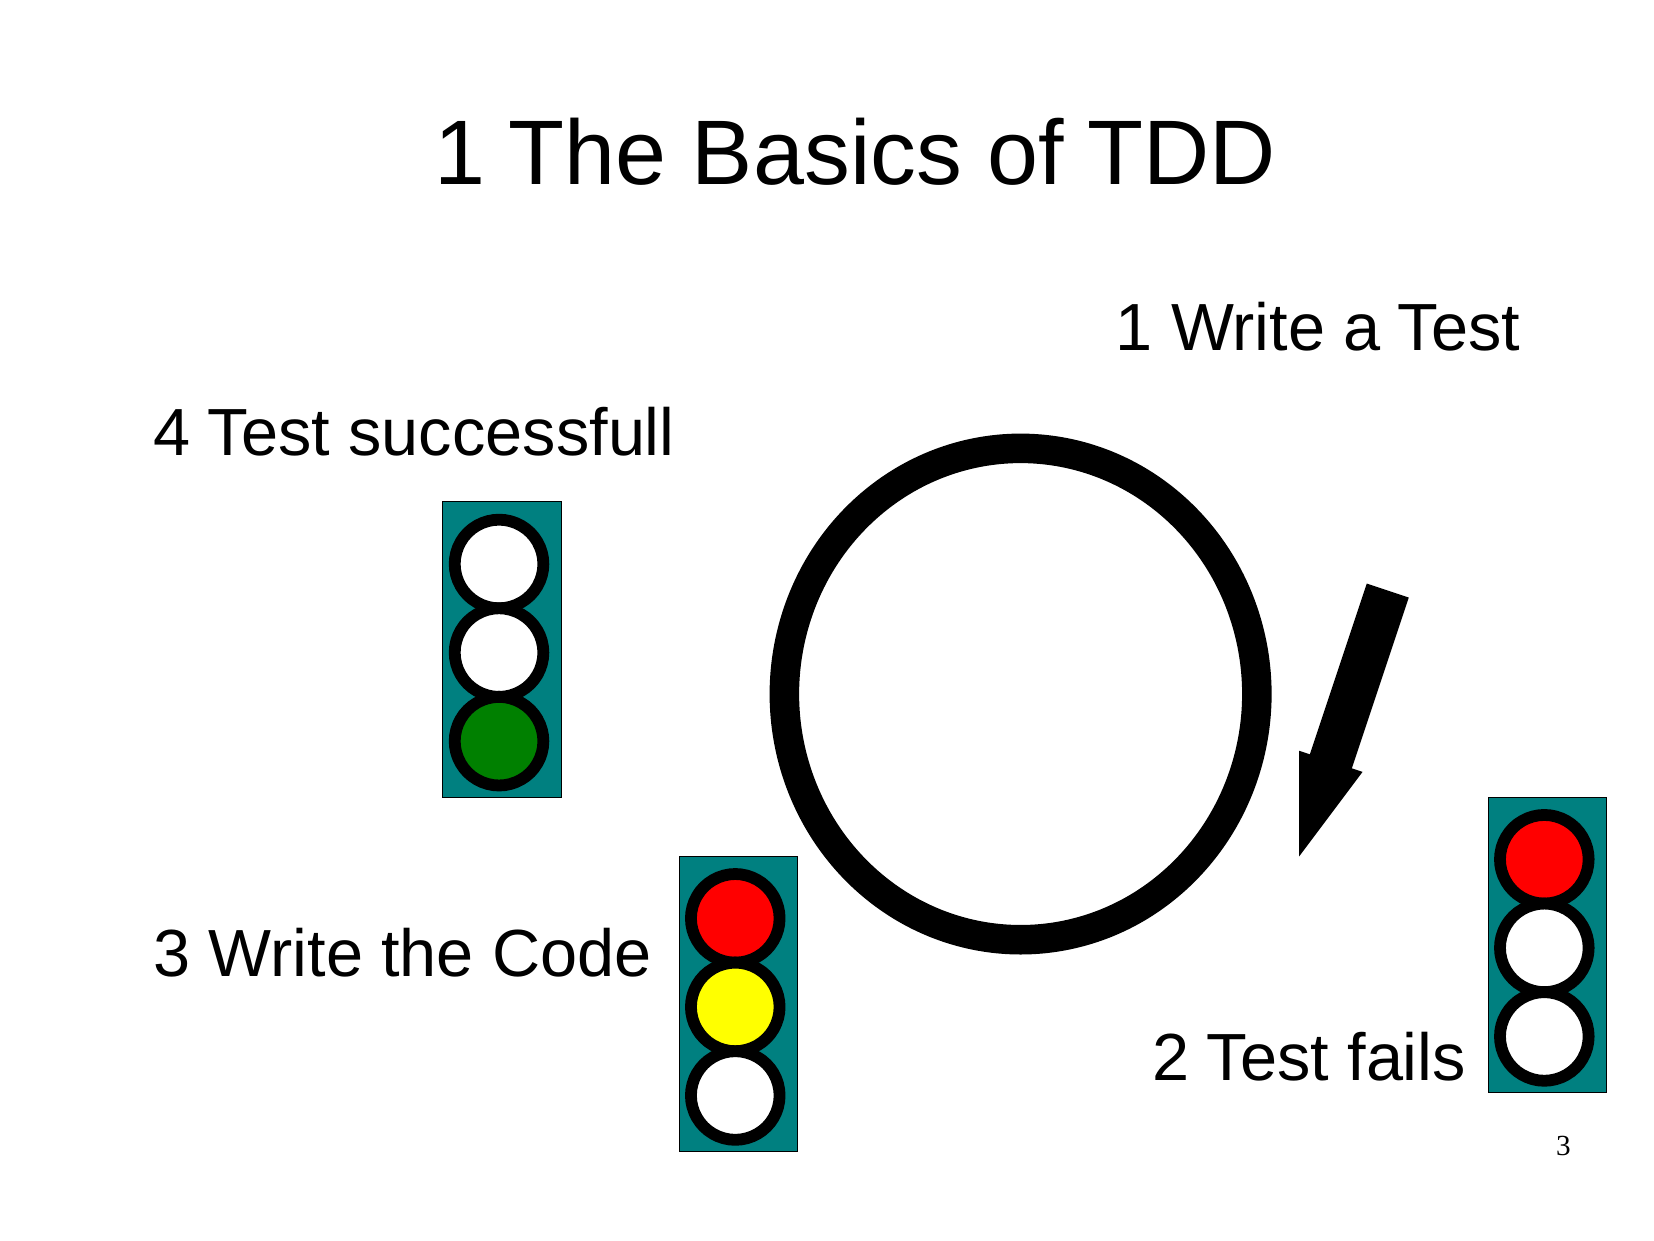

# 1 The Basics of TDD
 1 Write a Test
4 Test successfull
3 Write the Code
 2 Test fails
3